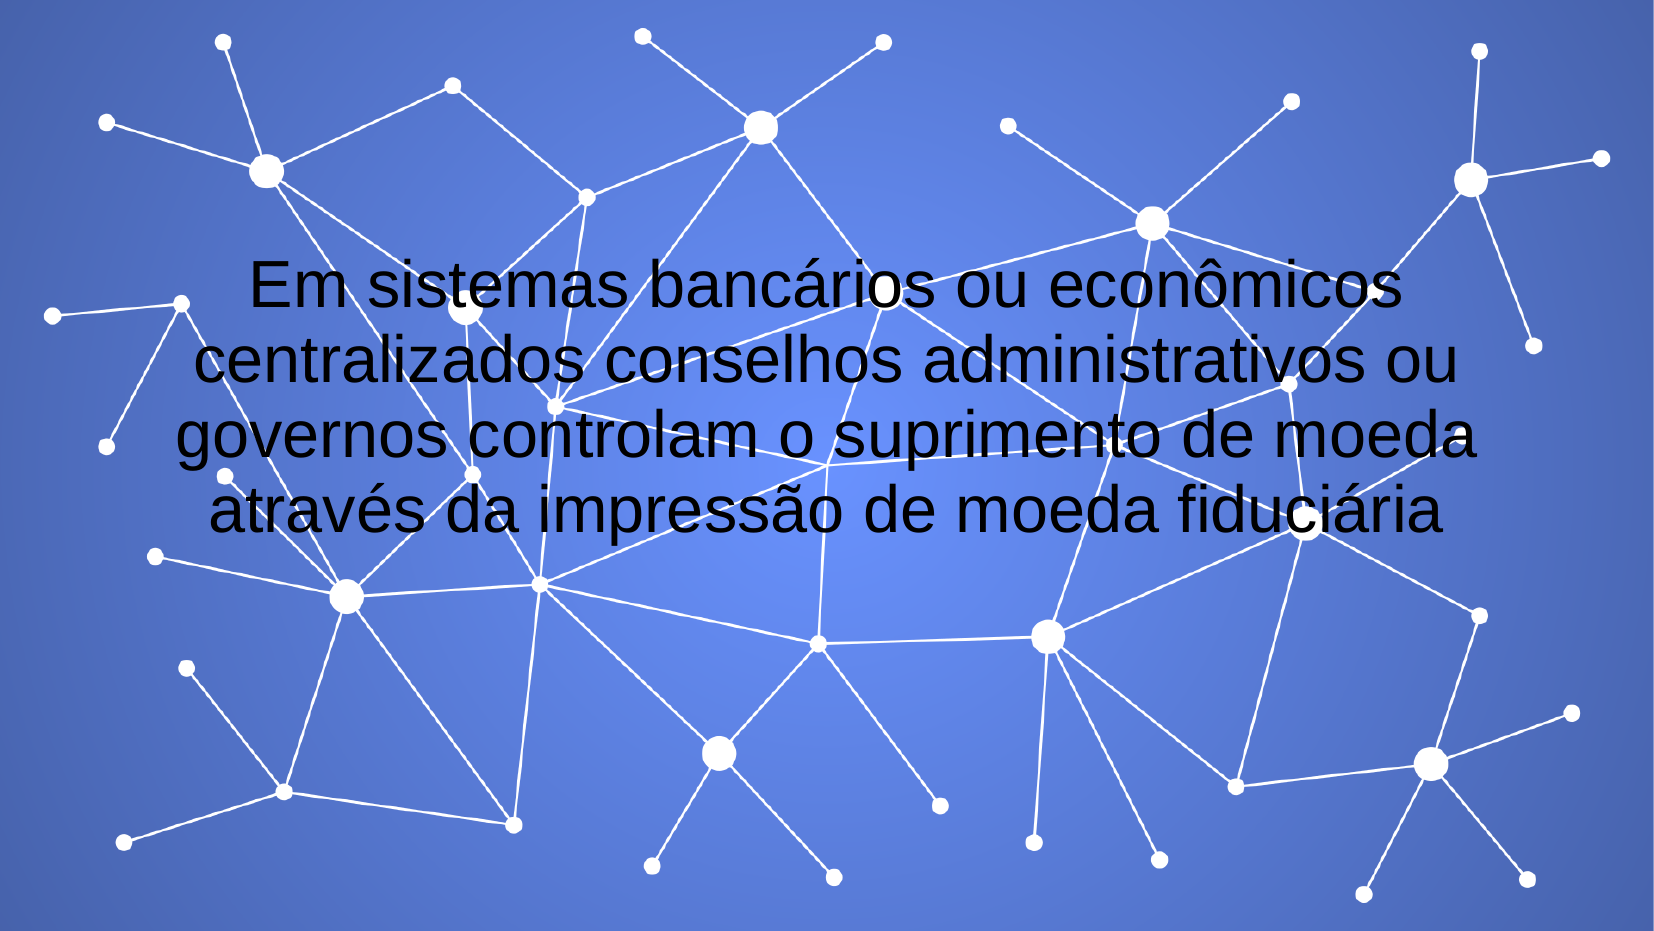

# Em sistemas bancários ou econômicos centralizados conselhos administrativos ou governos controlam o suprimento de moeda através da impressão de moeda fiduciária